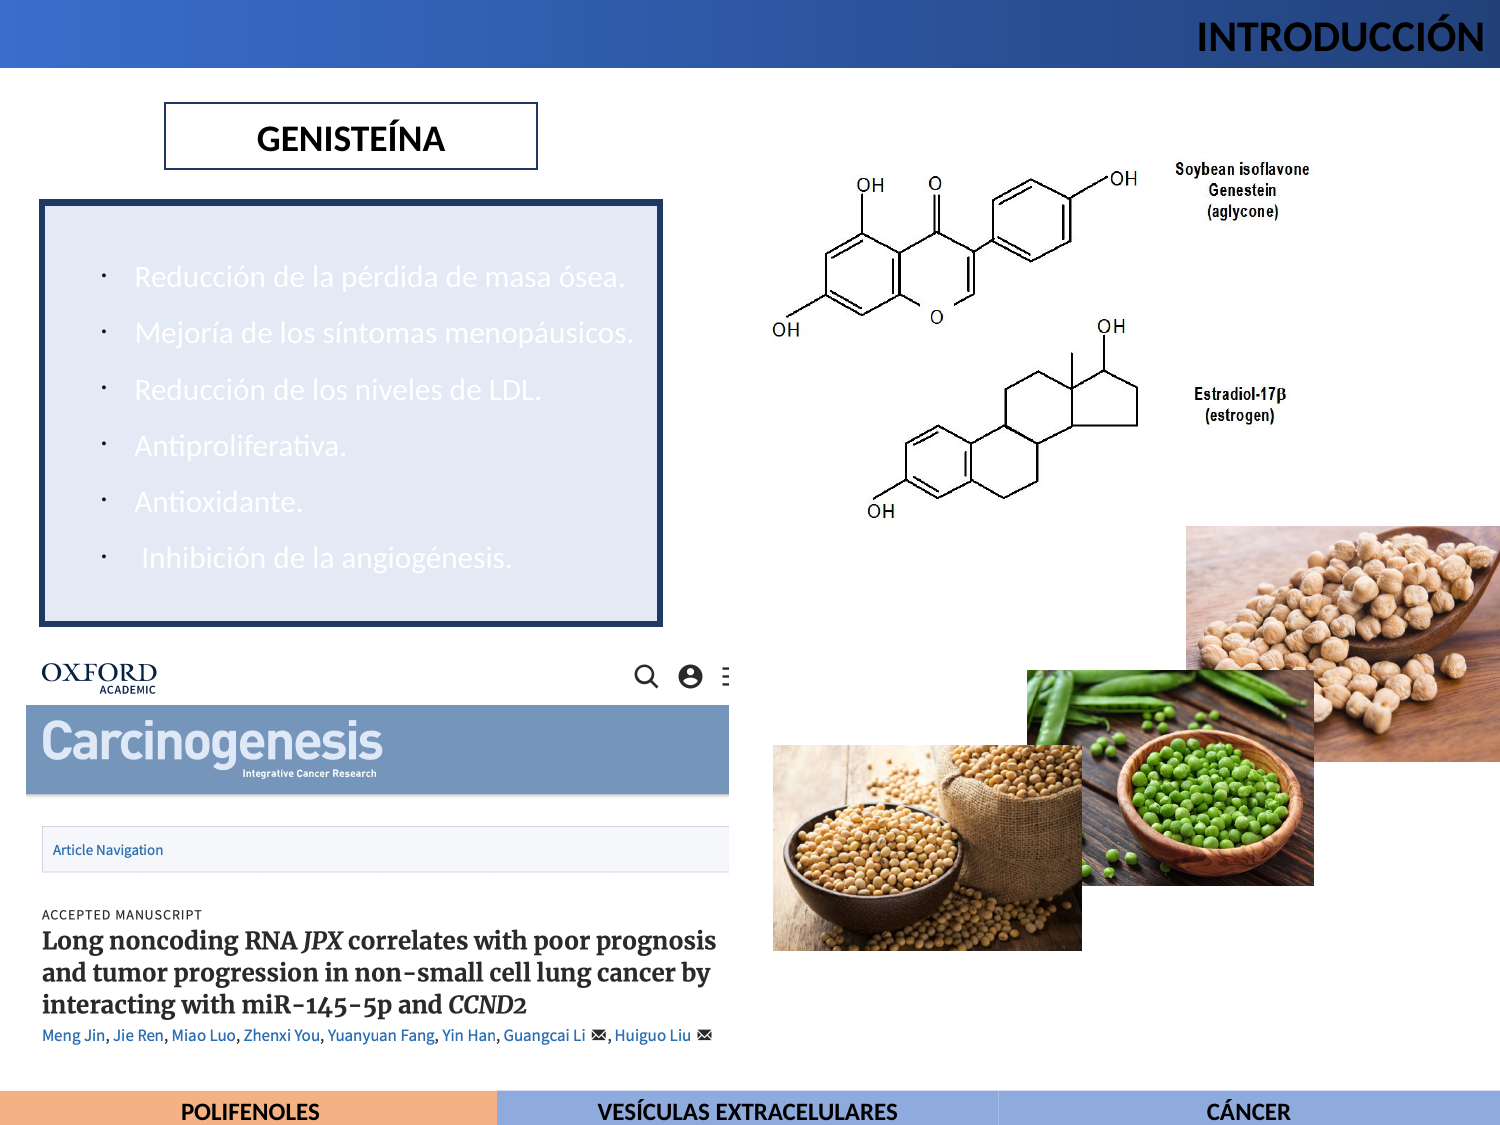

INTRODUCCIÓN
GENISTEÍNA
Reducción de la pérdida de masa ósea.
Mejoría de los síntomas menopáusicos.
Reducción de los niveles de LDL.
Antiproliferativa.
Antioxidante.
 Inhibición de la angiogénesis.
VESÍCULAS EXTRACELULARES
CÁNCER
POLIFENOLES